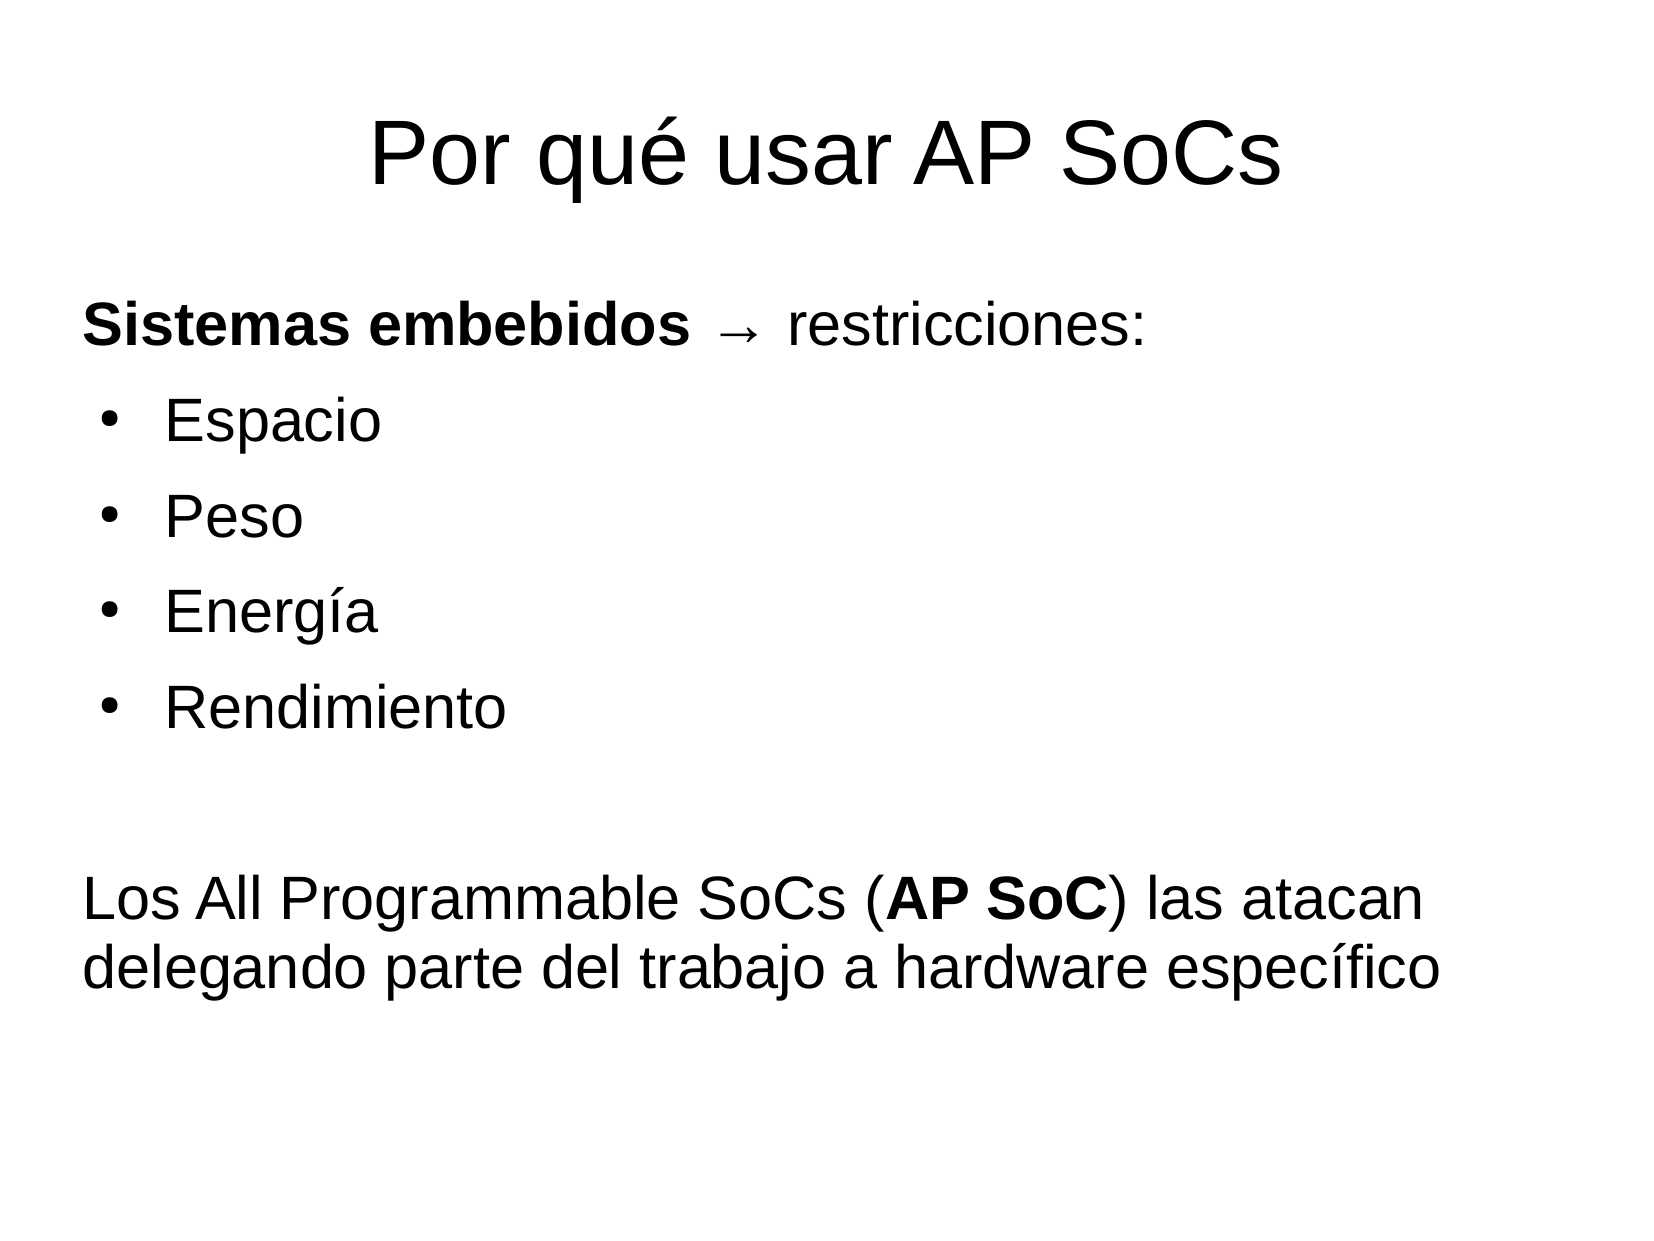

# Por qué usar AP SoCs
Sistemas embebidos → restricciones:
 Espacio
 Peso
 Energía
 Rendimiento
Los All Programmable SoCs (AP SoC) las atacan delegando parte del trabajo a hardware específico